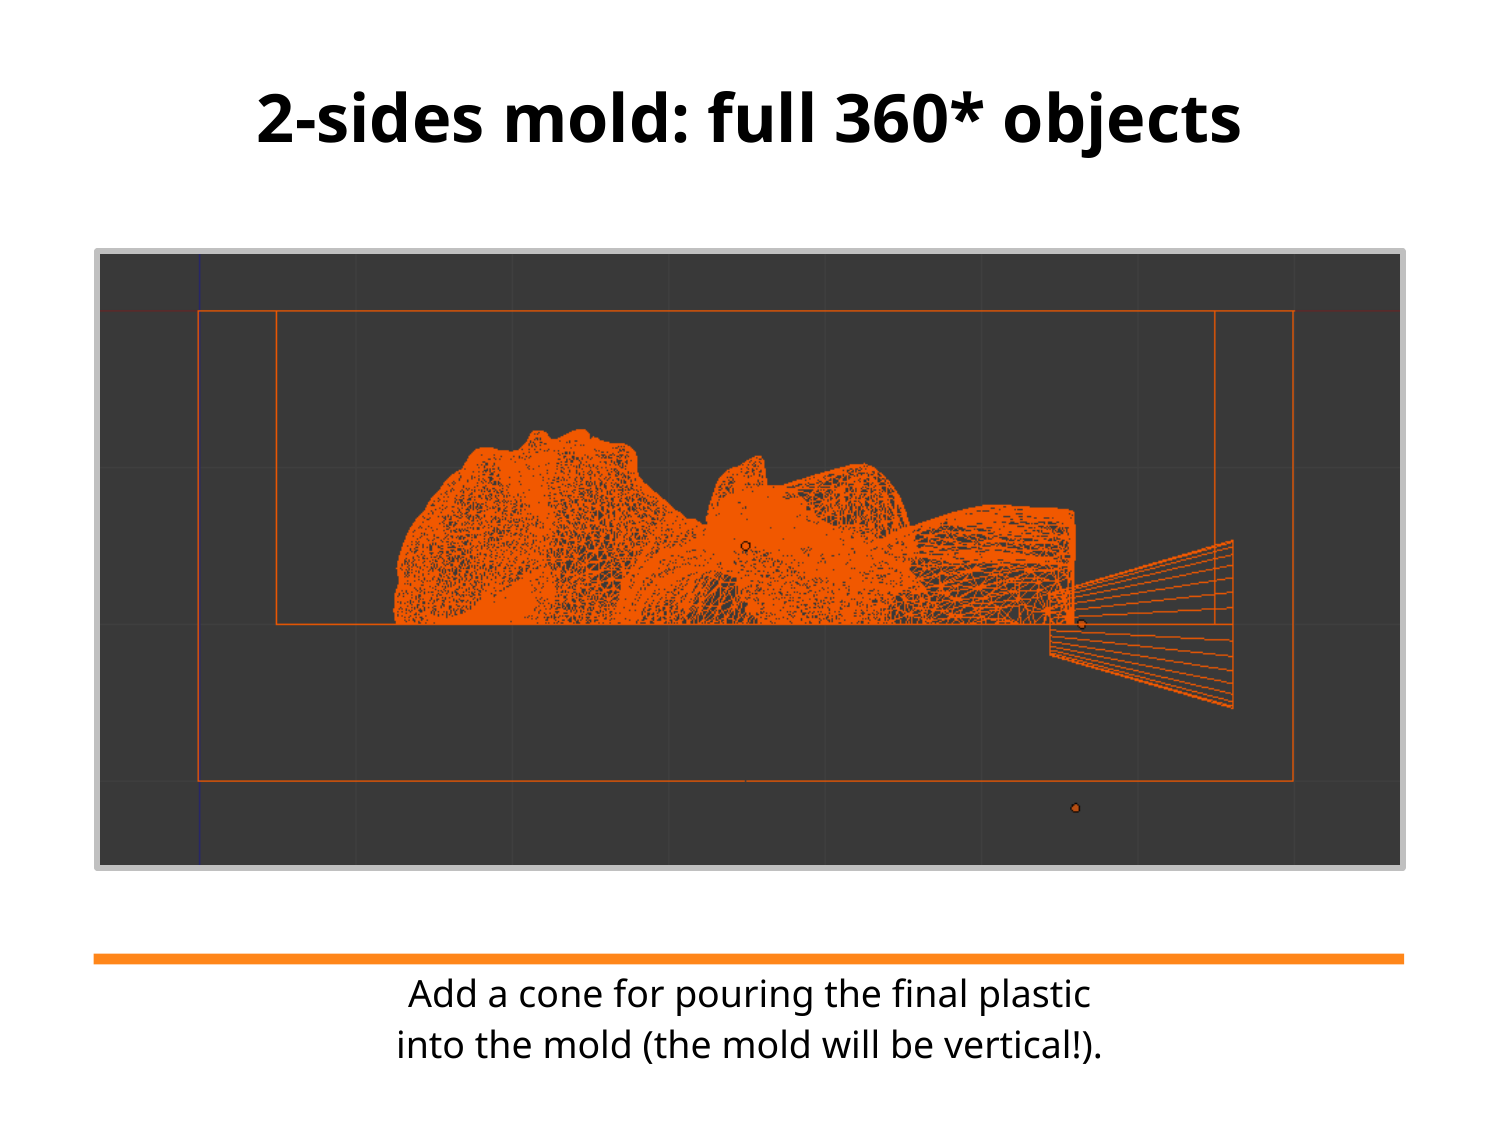

# 2-sides mold: full 360* objects
Add a cone for pouring the final plastic into the mold (the mold will be vertical!).